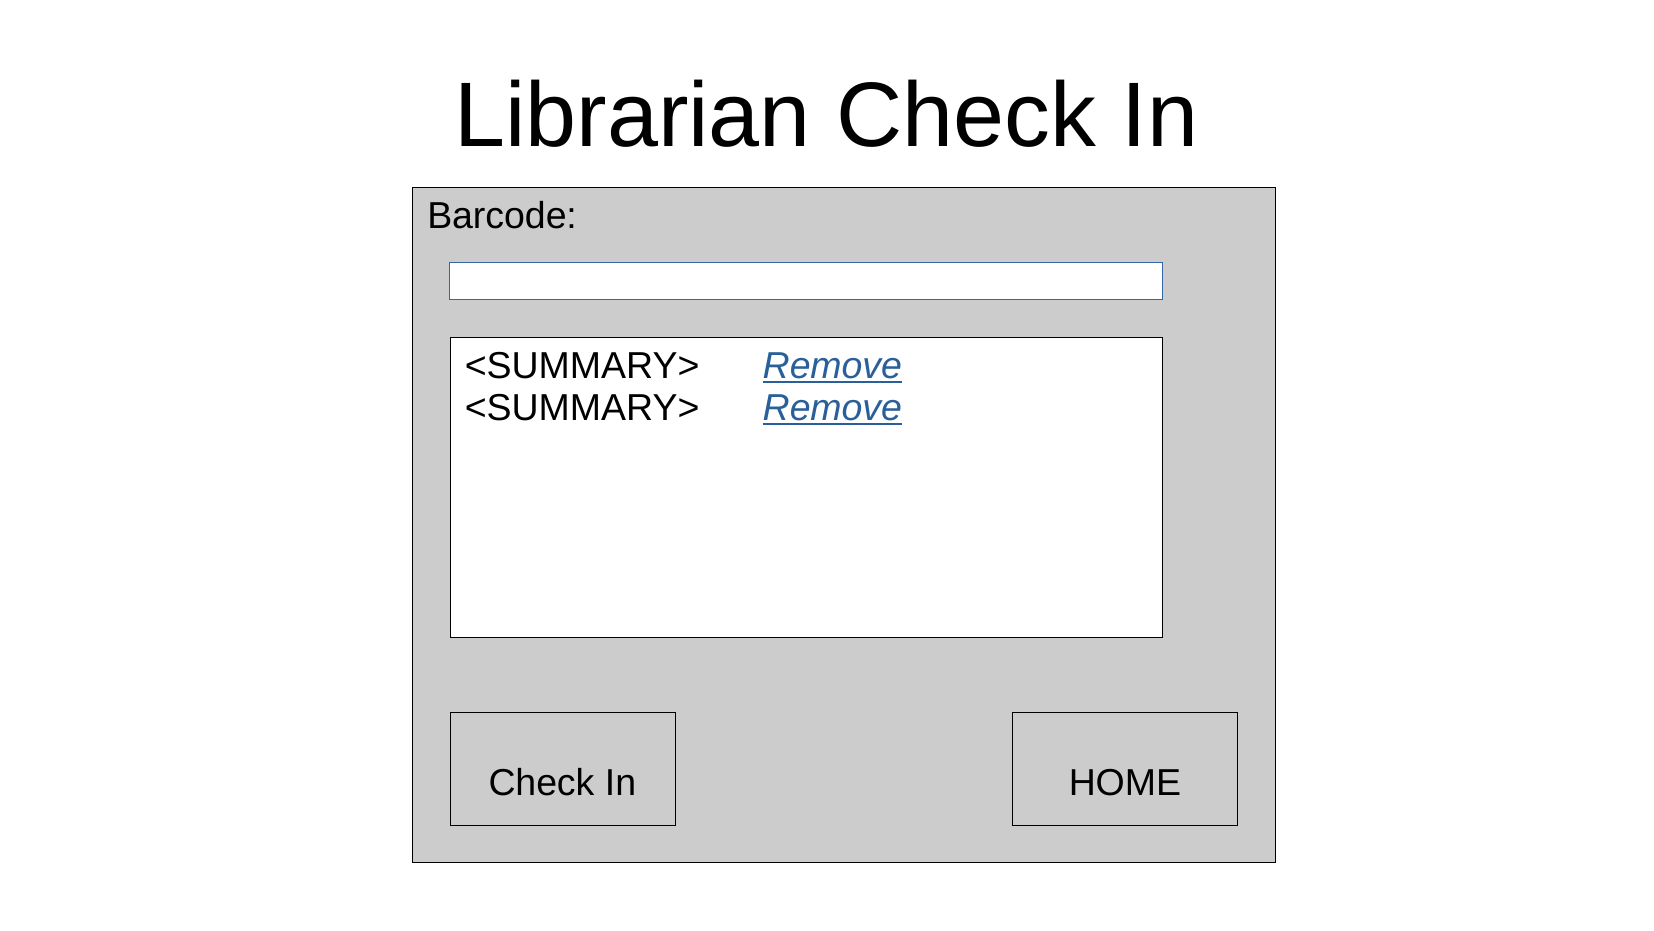

# Librarian Check In
Barcode:
<SUMMARY> Remove
<SUMMARY> Remove
Check In
HOME